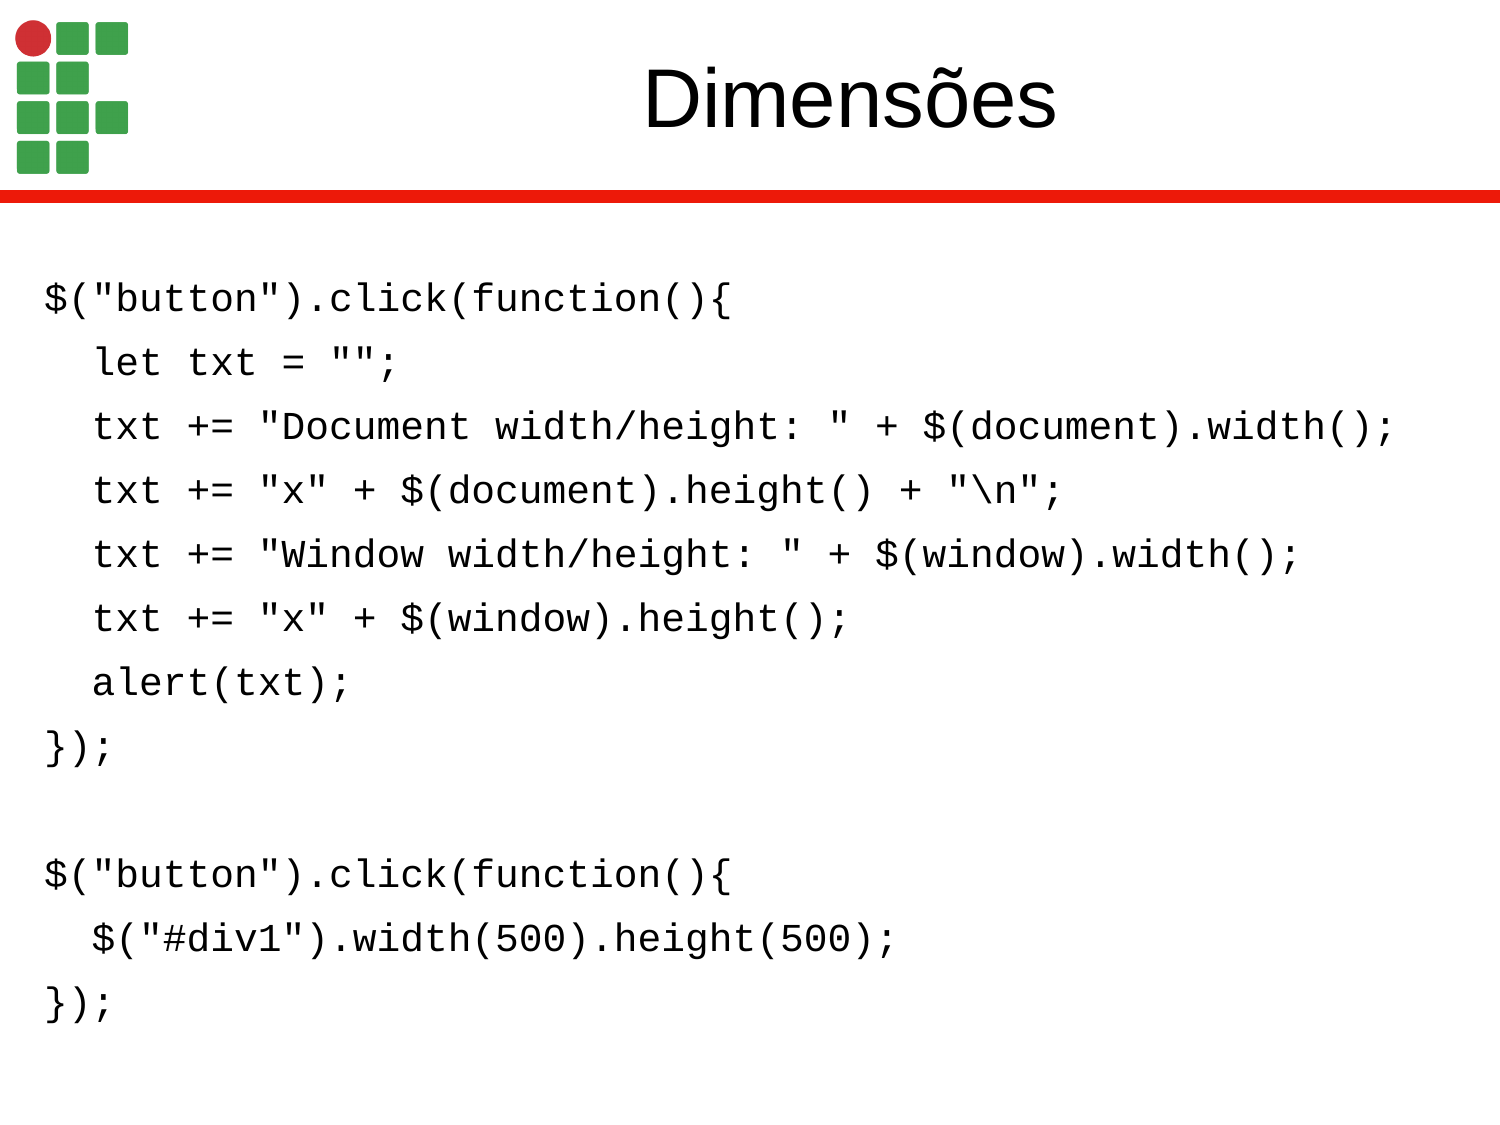

# Dimensões
$("button").click(function(){
 let txt = "";
 txt += "Document width/height: " + $(document).width();
 txt += "x" + $(document).height() + "\n";
 txt += "Window width/height: " + $(window).width();
 txt += "x" + $(window).height();
 alert(txt);
});
$("button").click(function(){
 $("#div1").width(500).height(500);
});